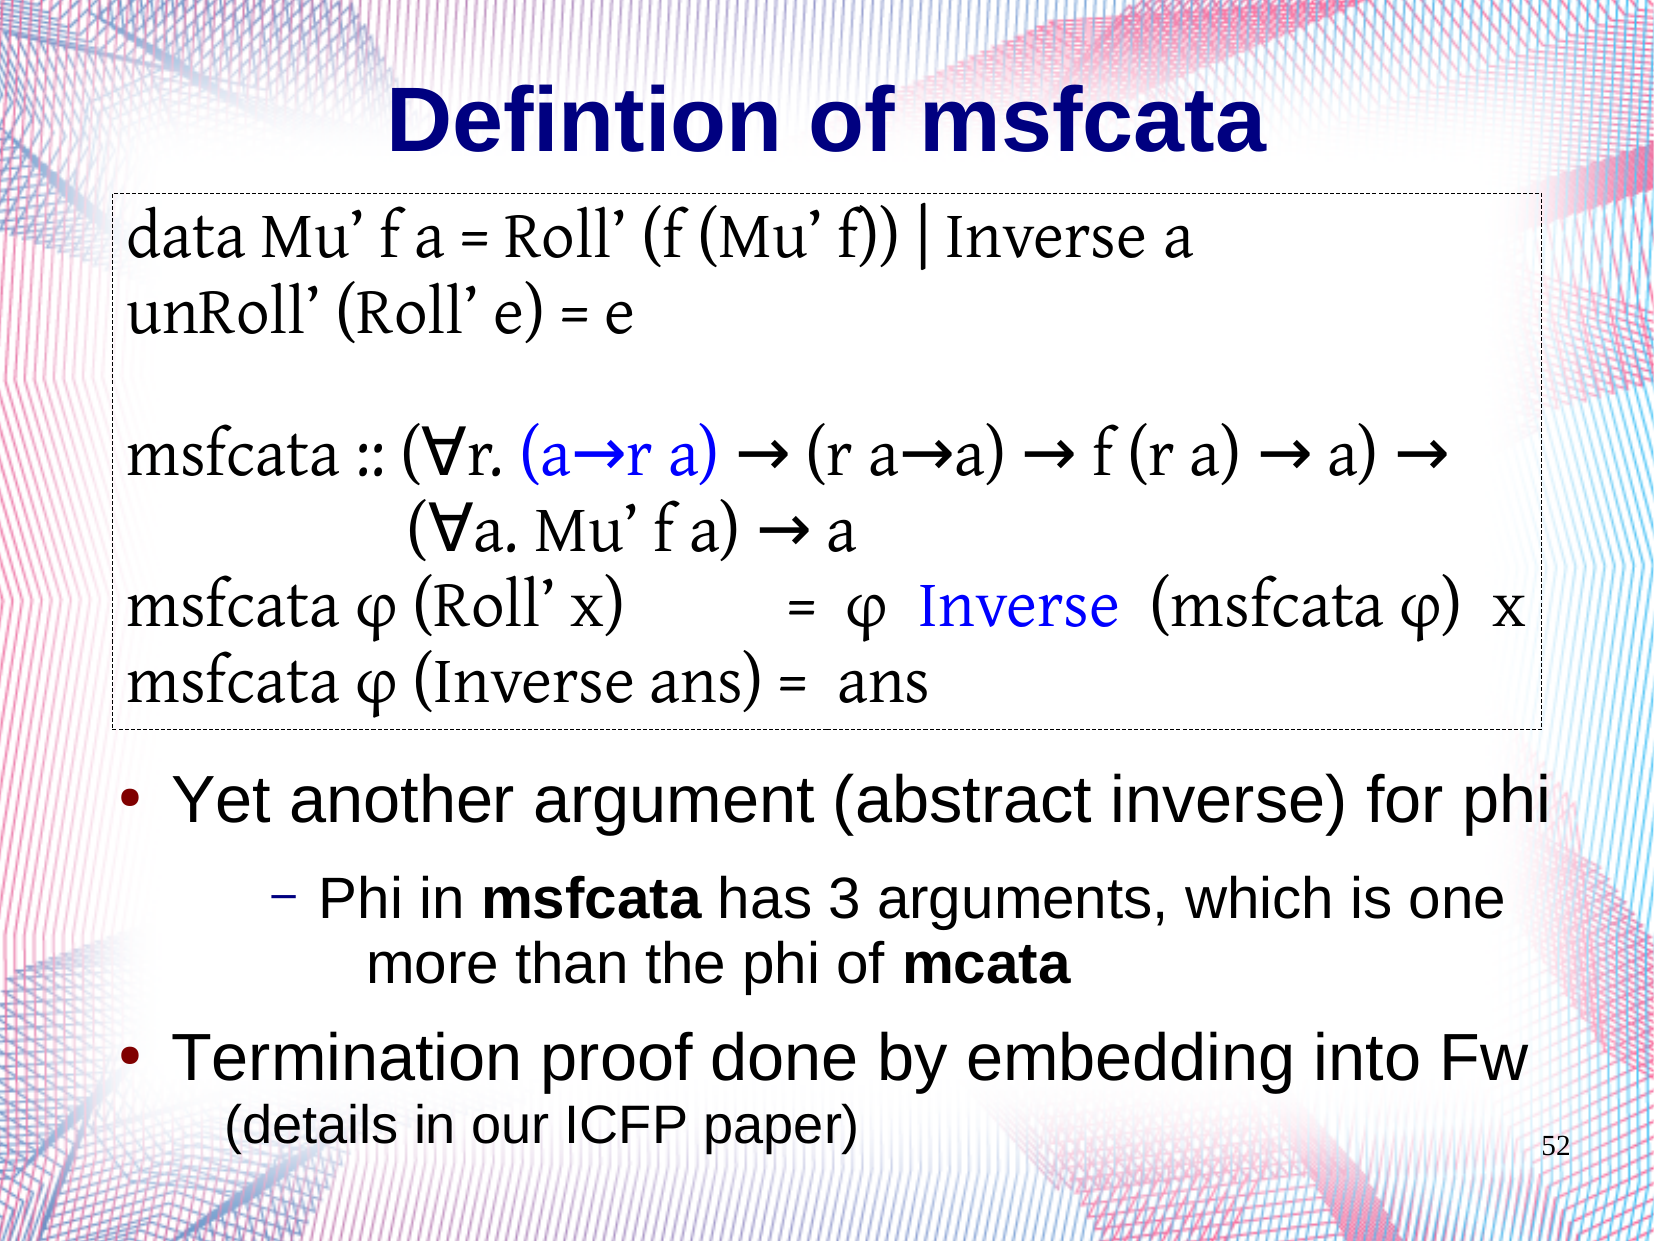

# Defintion of msfcata
data Mu’ f a = Roll’ (f (Mu’ f)) | Inverse a
unRoll’ (Roll’ e) = e
msfcata :: (∀r. (a→r a) → (r a→a) → f (r a) → a) →
 (∀a. Mu’ f a) → a
msfcata φ (Roll’ x) = φ Inverse (msfcata φ) x
msfcata φ (Inverse ans) = ans
Yet another argument (abstract inverse) for phi
Phi in msfcata has 3 arguments, which is one more than the phi of mcata
Termination proof done by embedding into Fw
(details in our ICFP paper)
52